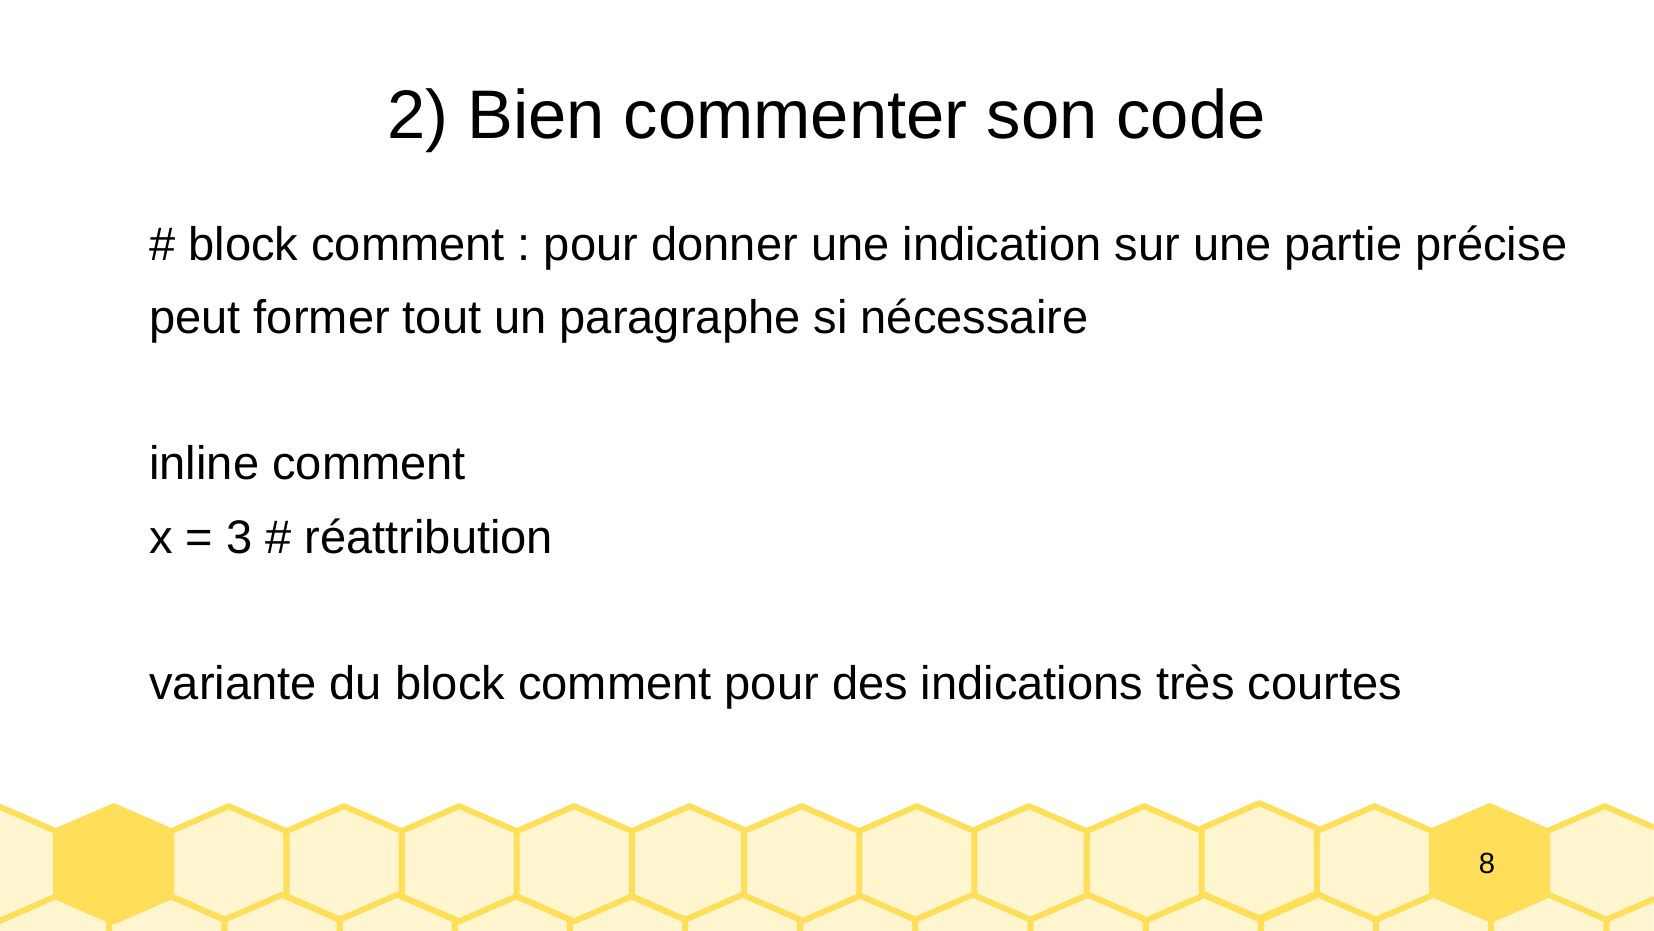

# 2) Bien commenter son code
# block comment : pour donner une indication sur une partie précise
peut former tout un paragraphe si nécessaire
inline comment
x = 3 # réattribution
variante du block comment pour des indications très courtes